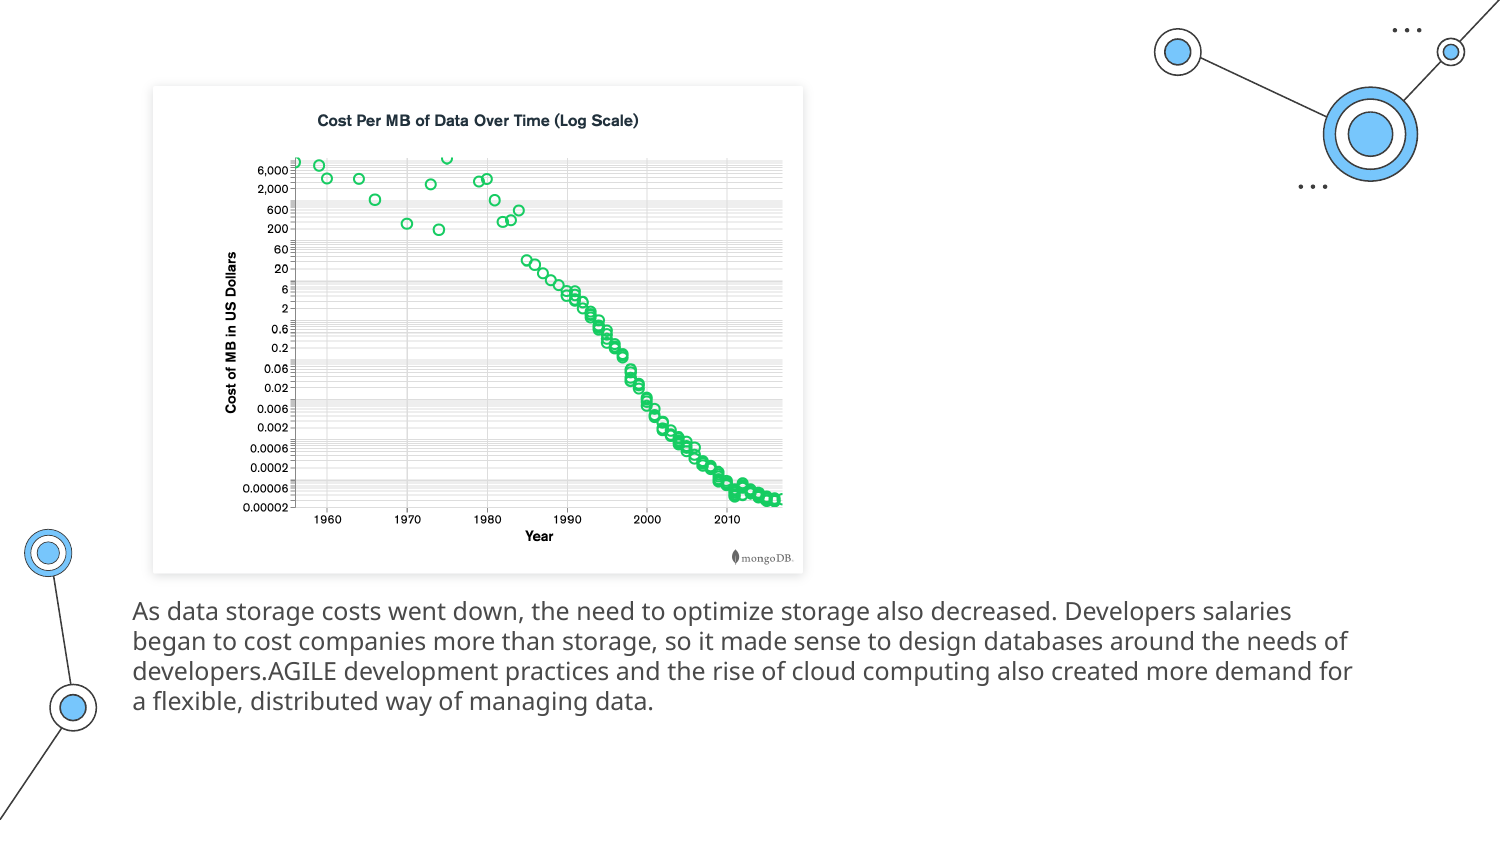

# As data storage costs went down, the need to optimize storage also decreased. Developers salaries began to cost companies more than storage, so it made sense to design databases around the needs of developers.AGILE development practices and the rise of cloud computing also created more demand for a flexible, distributed way of managing data.